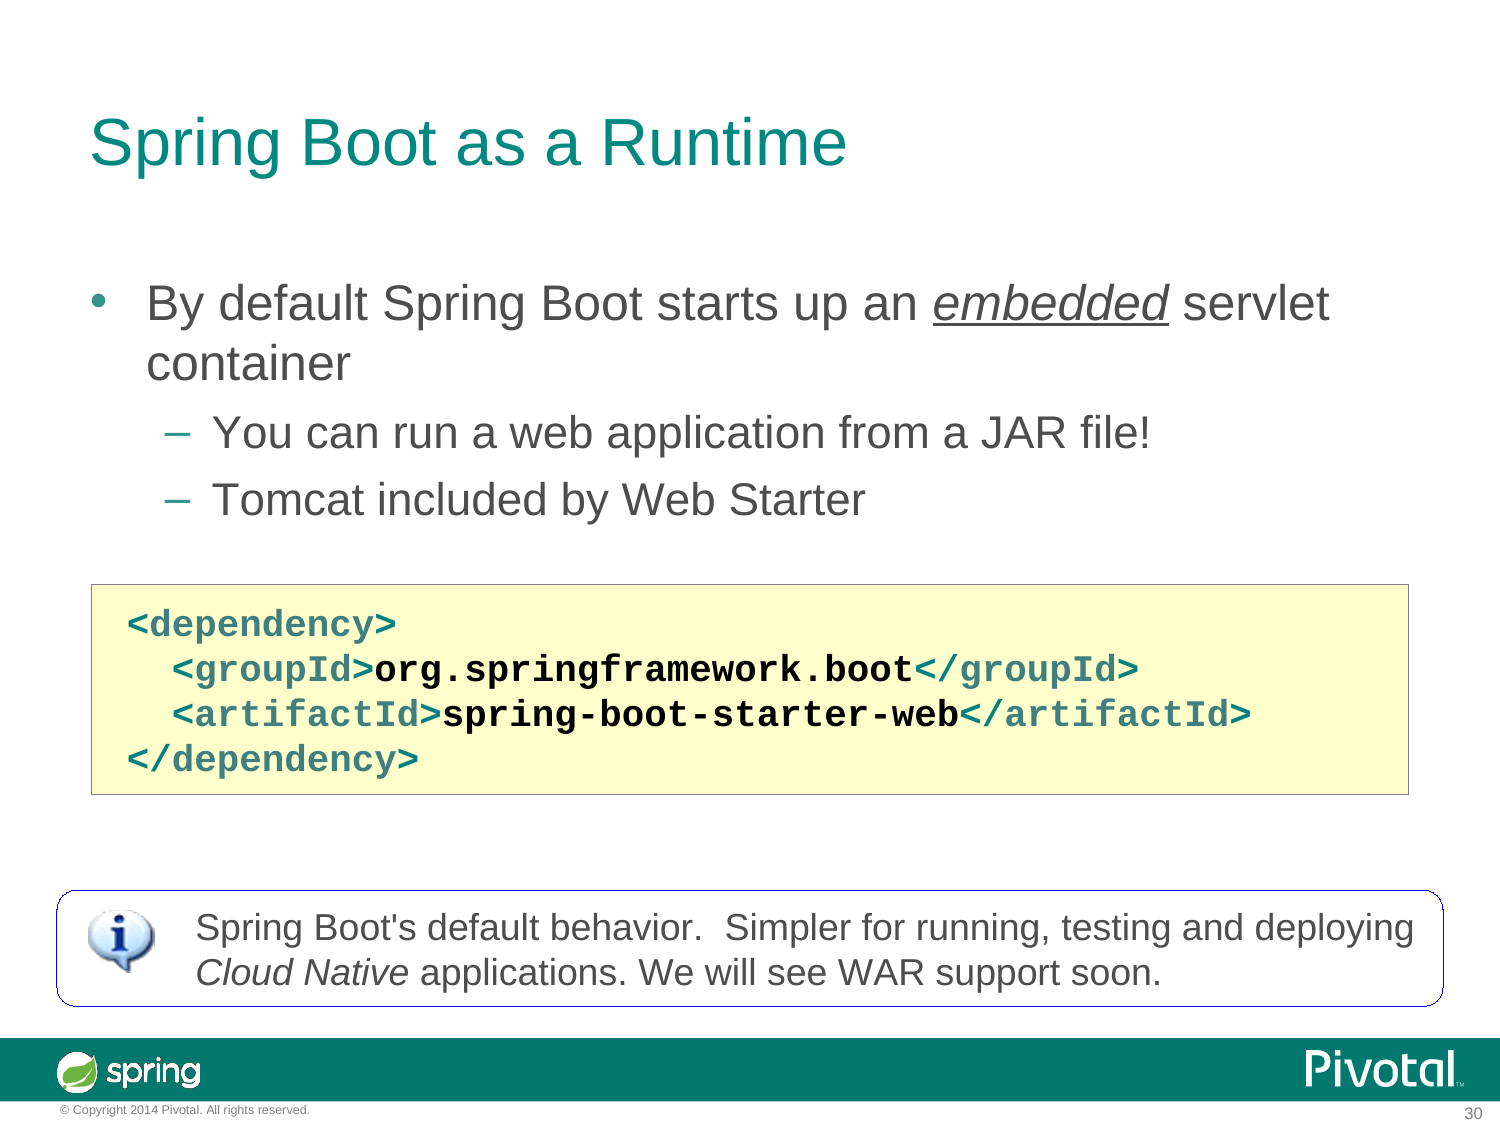

# Spring Boot as a Runtime
By default Spring Boot starts up an embedded servlet container
You can run a web application from a JAR file!
Tomcat included by Web Starter
<dependency>
 <groupId>org.springframework.boot</groupId>
 <artifactId>spring-boot-starter-web</artifactId>
</dependency>
Spring Boot's default behavior. Simpler for running, testing and deploying Cloud Native applications. We will see WAR support soon.